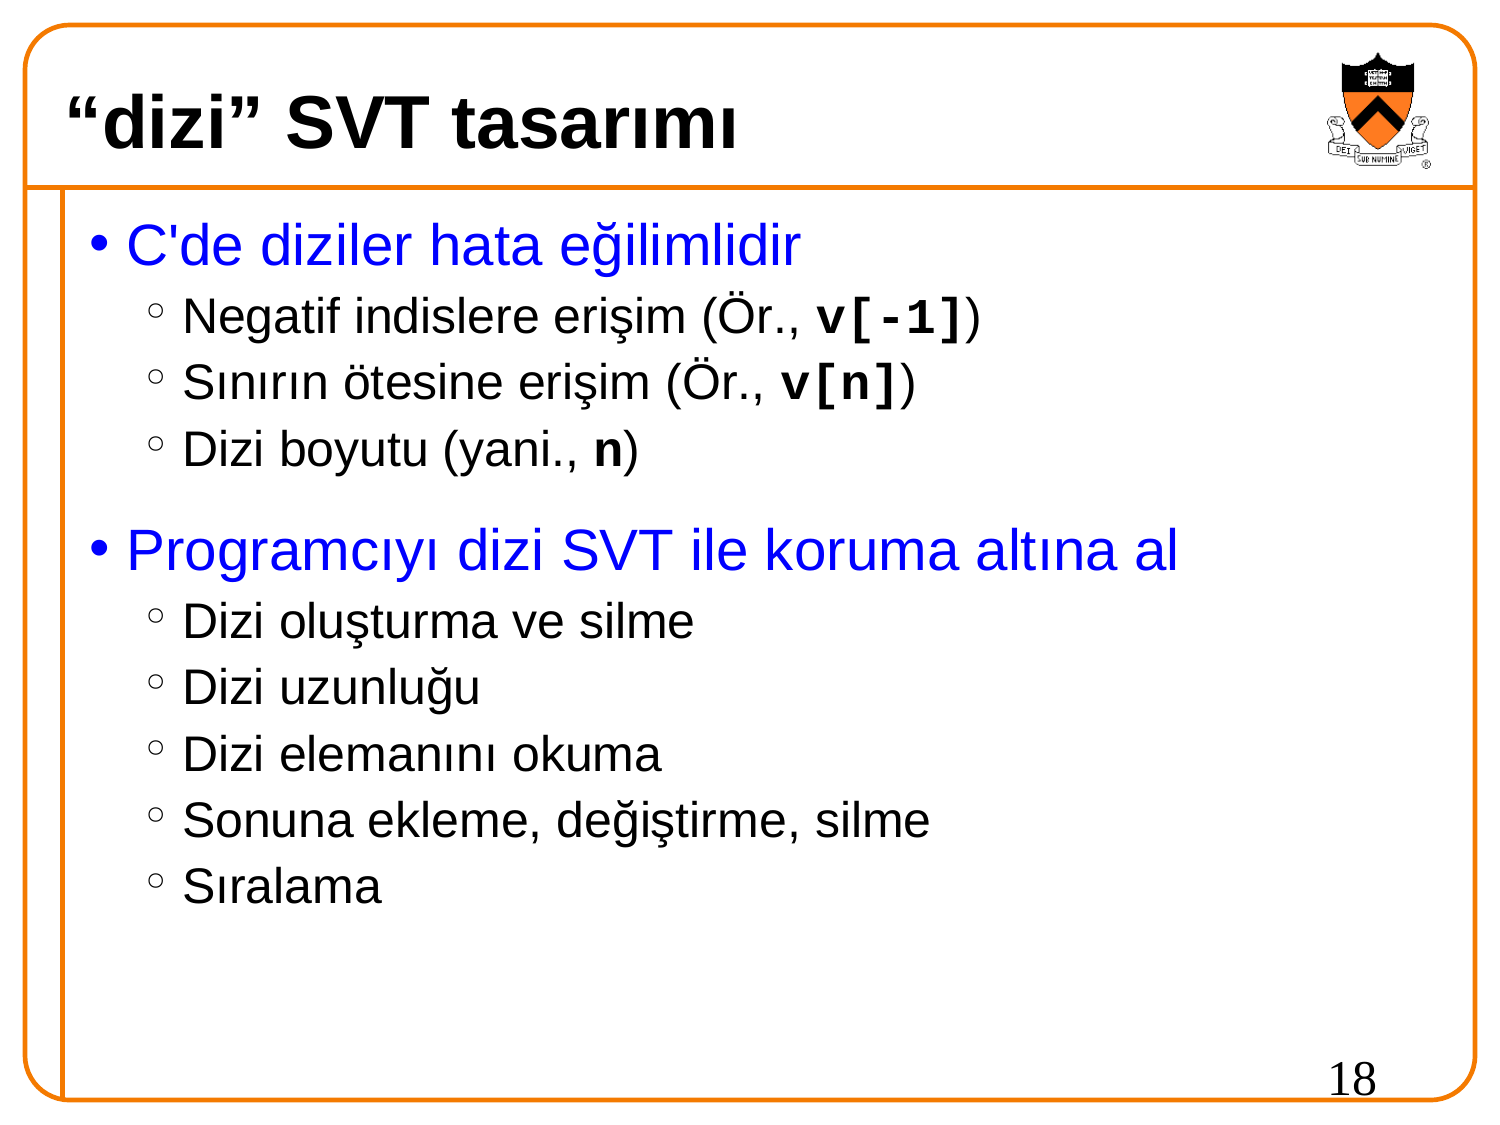

# “dizi” SVT tasarımı
C'de diziler hata eğilimlidir
Negatif indislere erişim (Ör., v[-1])
Sınırın ötesine erişim (Ör., v[n])
Dizi boyutu (yani., n)
Programcıyı dizi SVT ile koruma altına al
Dizi oluşturma ve silme
Dizi uzunluğu
Dizi elemanını okuma
Sonuna ekleme, değiştirme, silme
Sıralama
18